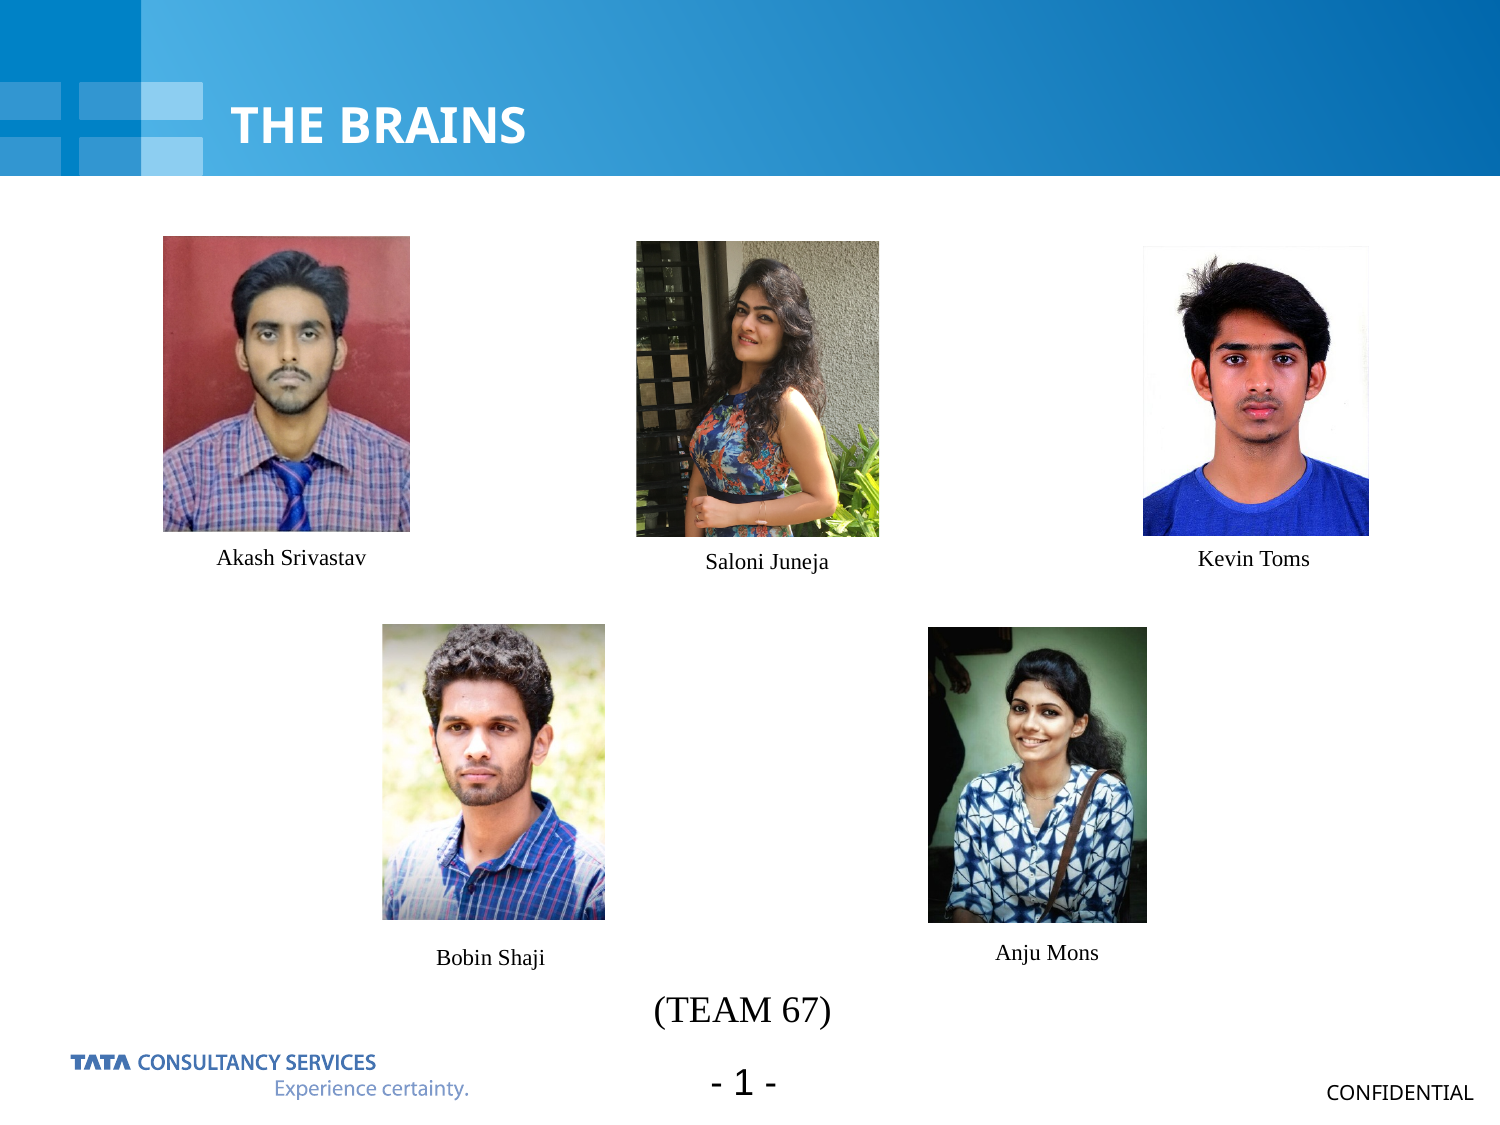

# THE BRAINS
Akash Srivastav
Kevin Toms
Saloni Juneja
Anju Mons
Bobin Shaji
(TEAM 67)
- 1 -